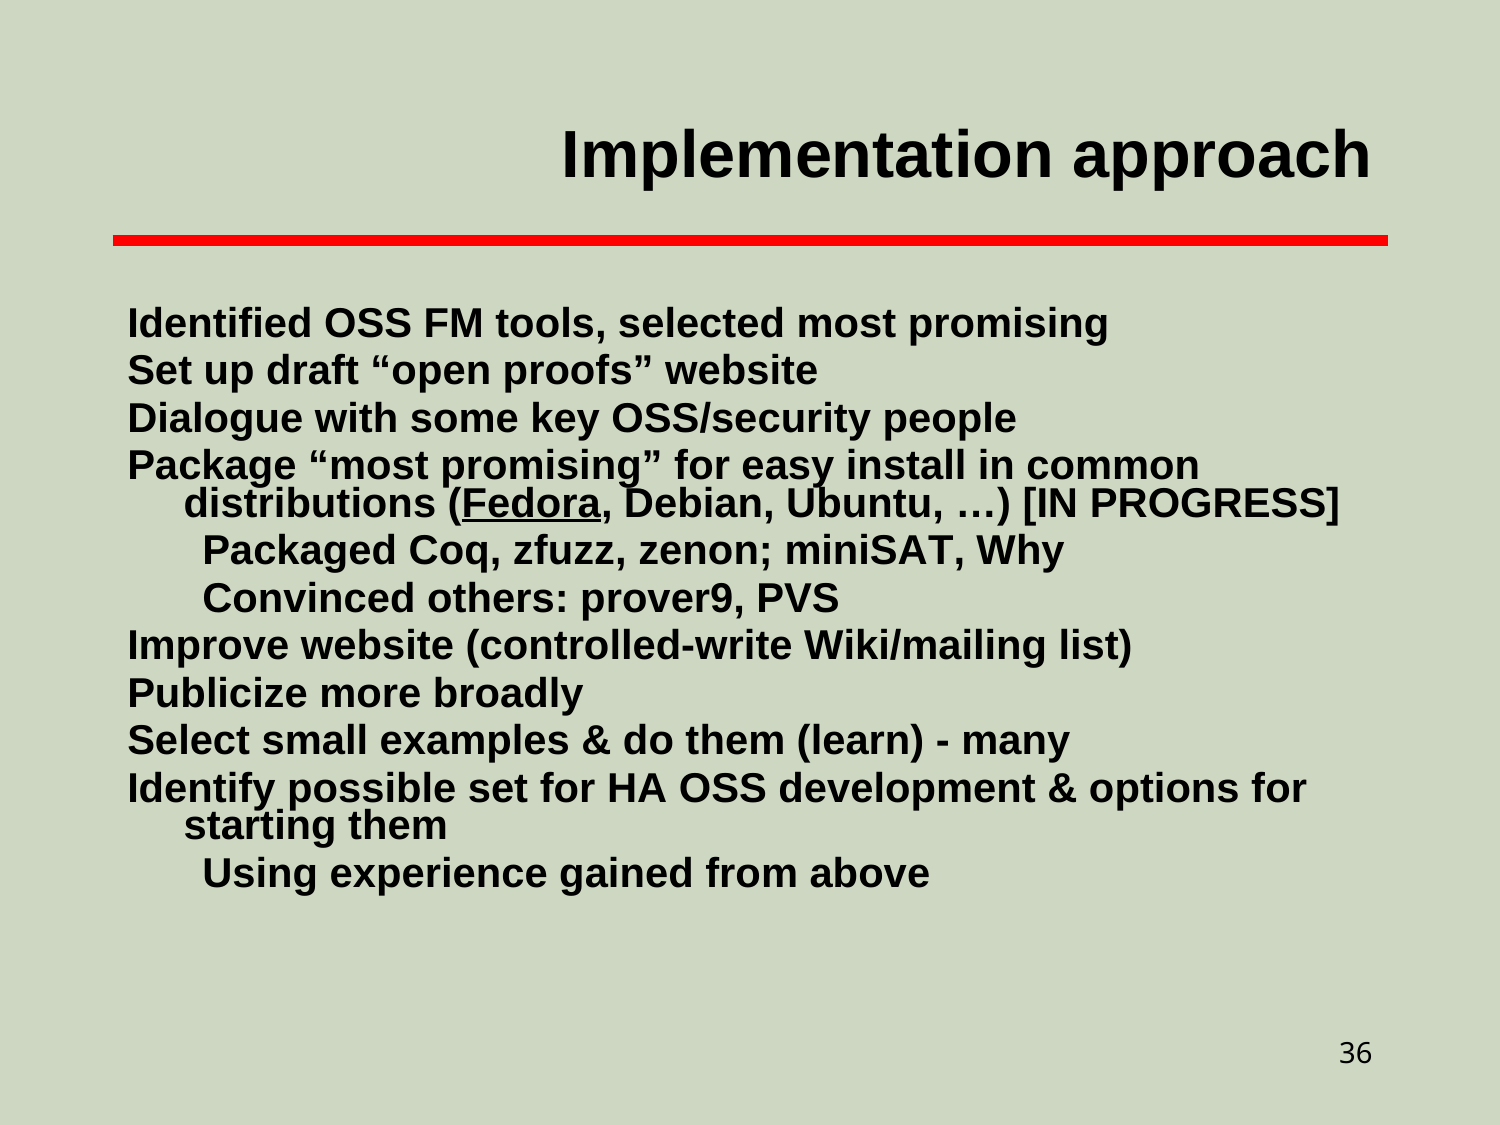

# Implementation approach
Identified OSS FM tools, selected most promising
Set up draft “open proofs” website
Dialogue with some key OSS/security people
Package “most promising” for easy install in common distributions (Fedora, Debian, Ubuntu, …) [IN PROGRESS]
Packaged Coq, zfuzz, zenon; miniSAT, Why
Convinced others: prover9, PVS
Improve website (controlled-write Wiki/mailing list)
Publicize more broadly
Select small examples & do them (learn) - many
Identify possible set for HA OSS development & options for starting them
Using experience gained from above